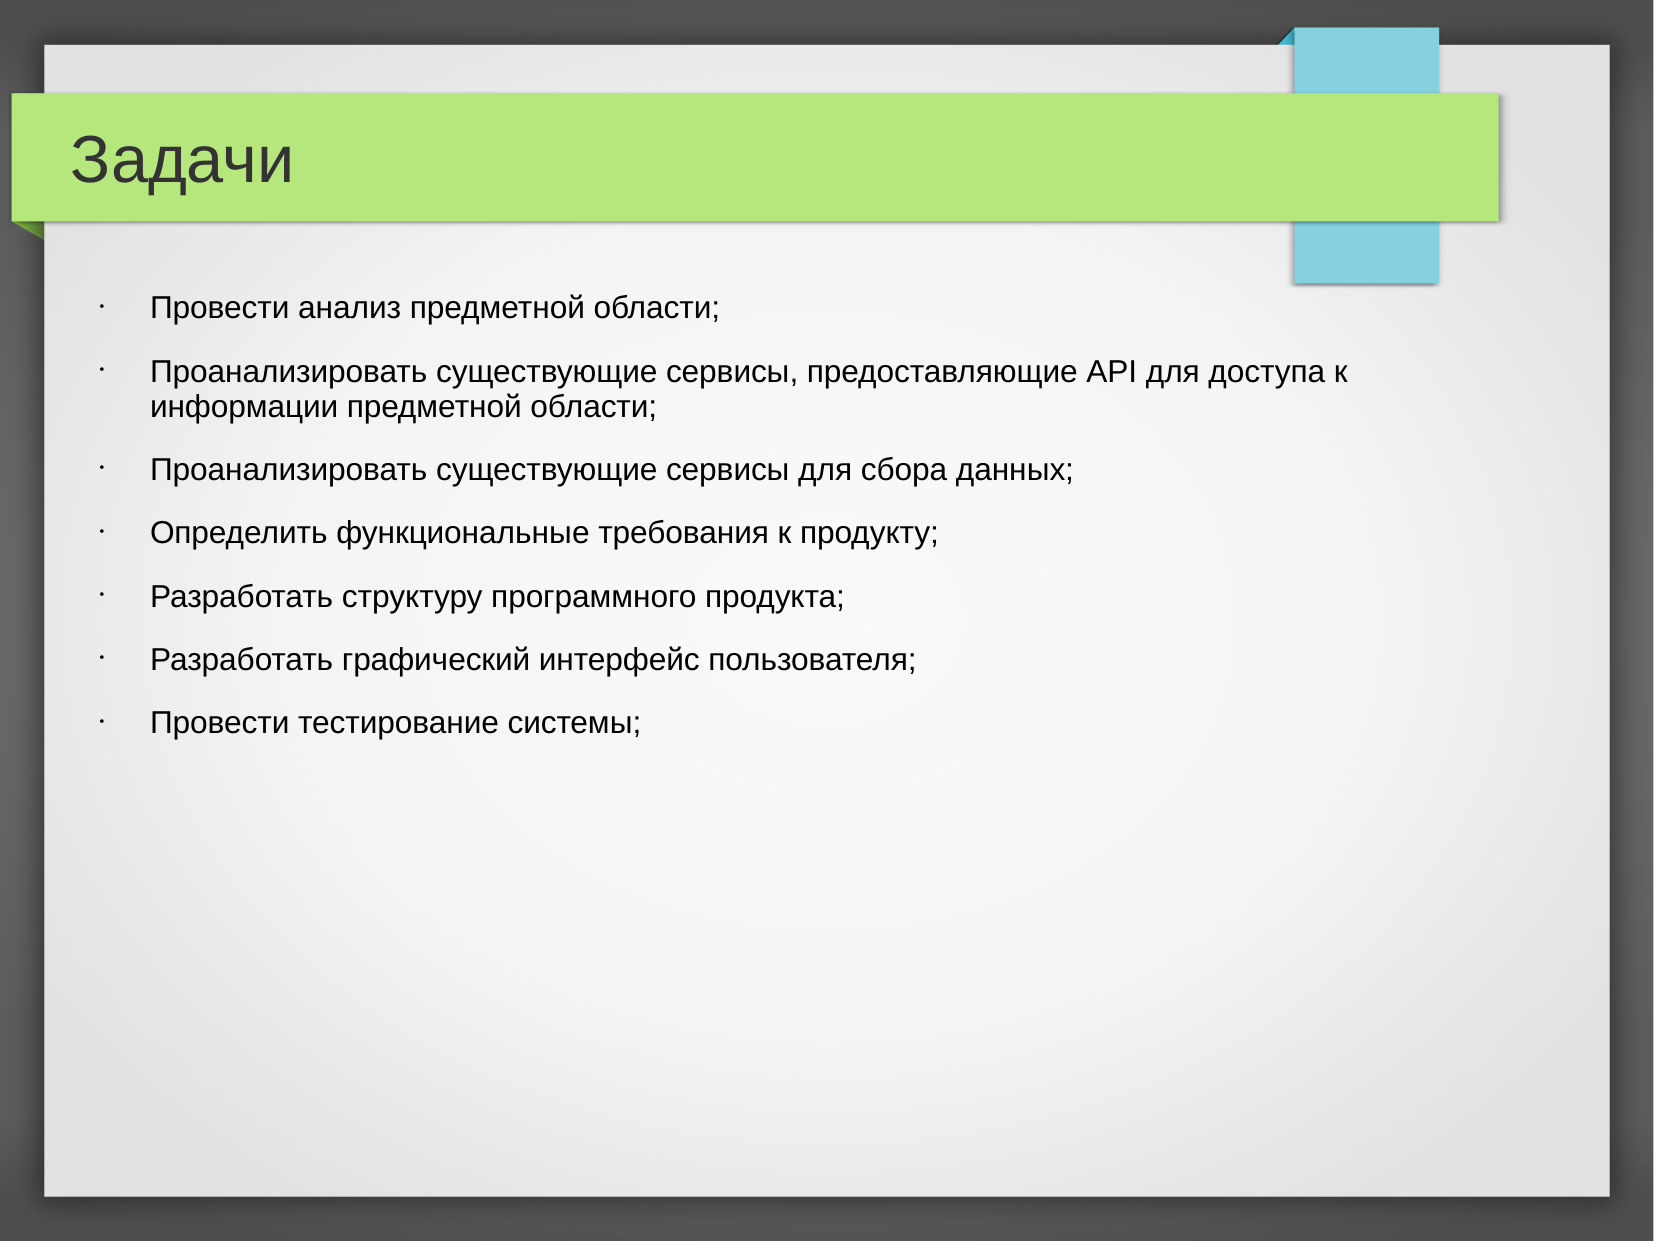

# Задачи
Провести анализ предметной области;
Проанализировать существующие сервисы, предоставляющие API для доступа к информации предметной области;
Проанализировать существующие сервисы для сбора данных;
Определить функциональные требования к продукту;
Разработать структуру программного продукта;
Разработать графический интерфейс пользователя;
Провести тестирование системы;